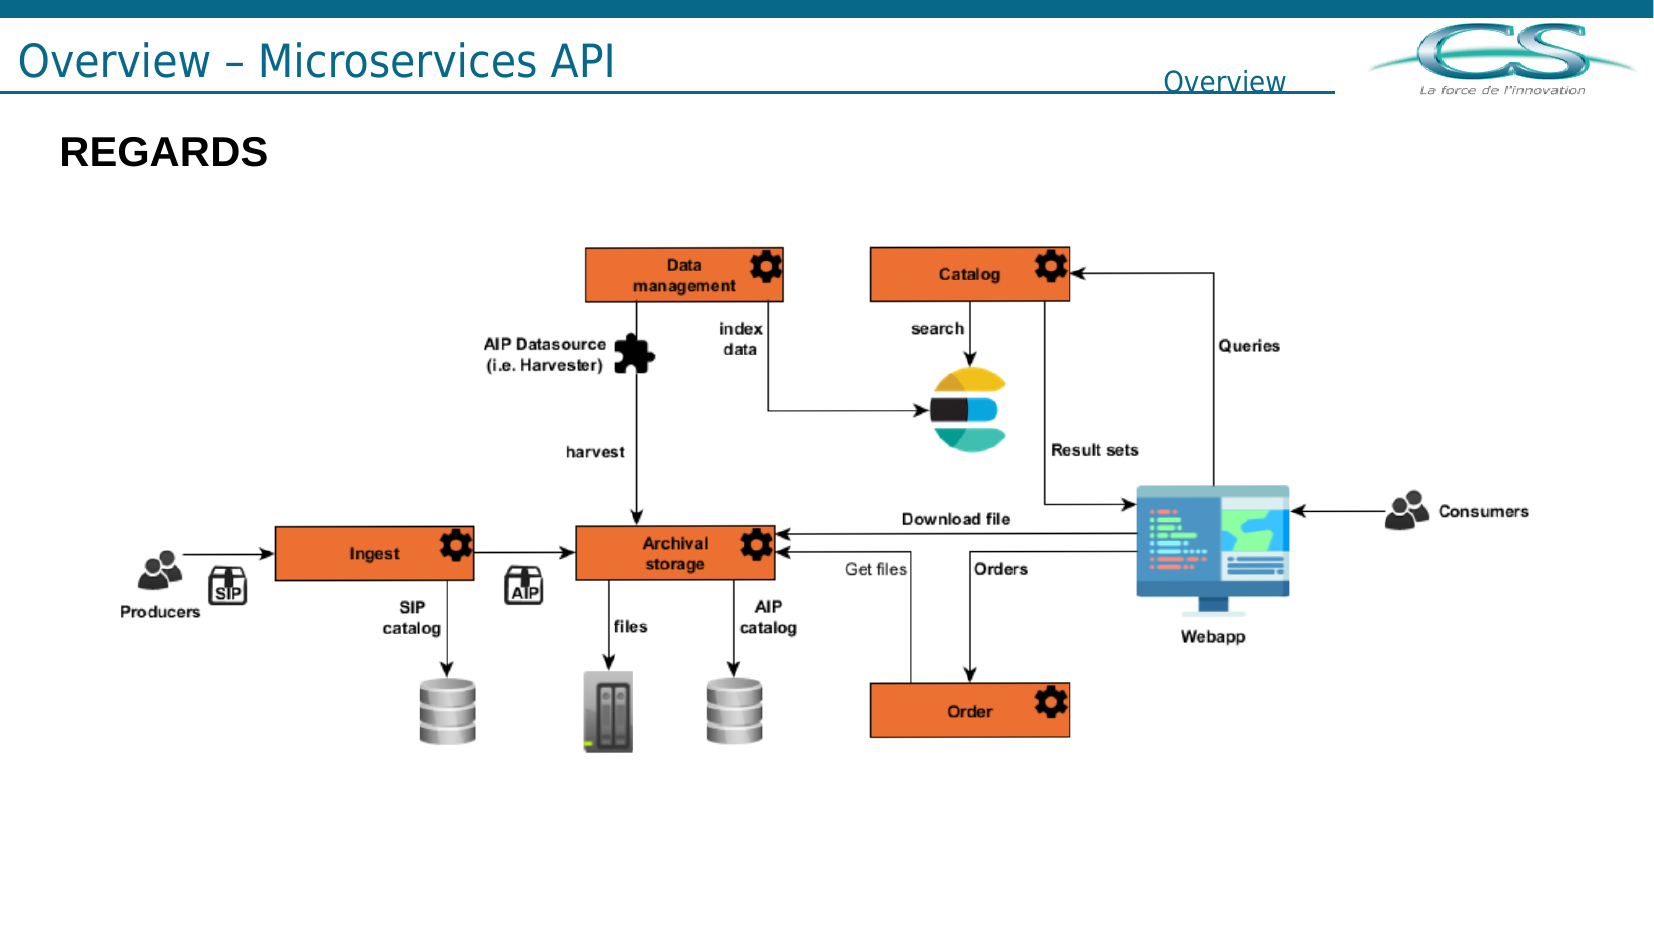

Overview – Microservices API
Overview
REGARDS
#